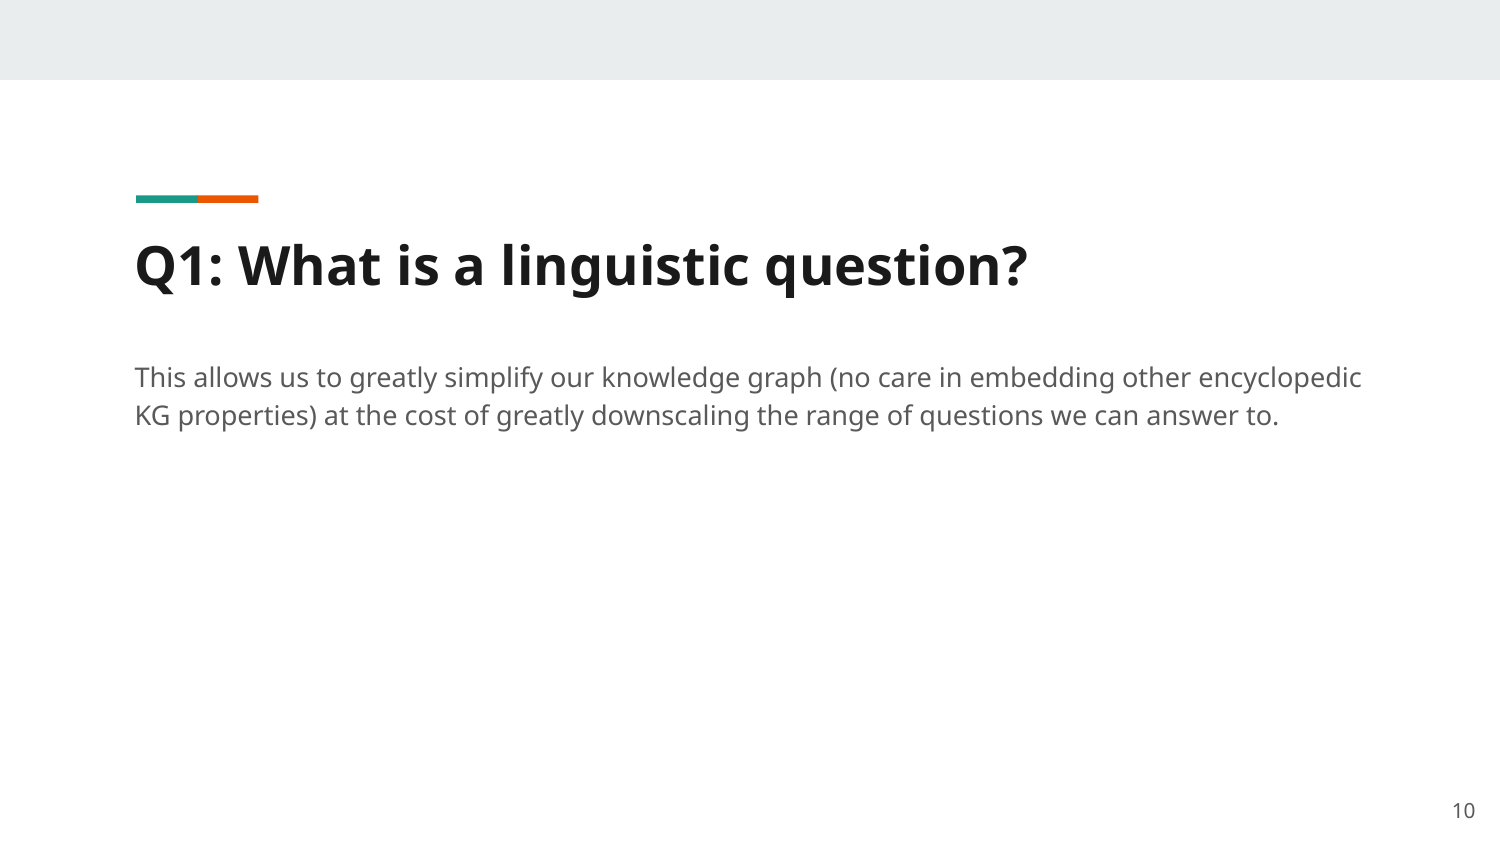

# Q1: What is a linguistic question?
This allows us to greatly simplify our knowledge graph (no care in embedding other encyclopedic KG properties) at the cost of greatly downscaling the range of questions we can answer to.